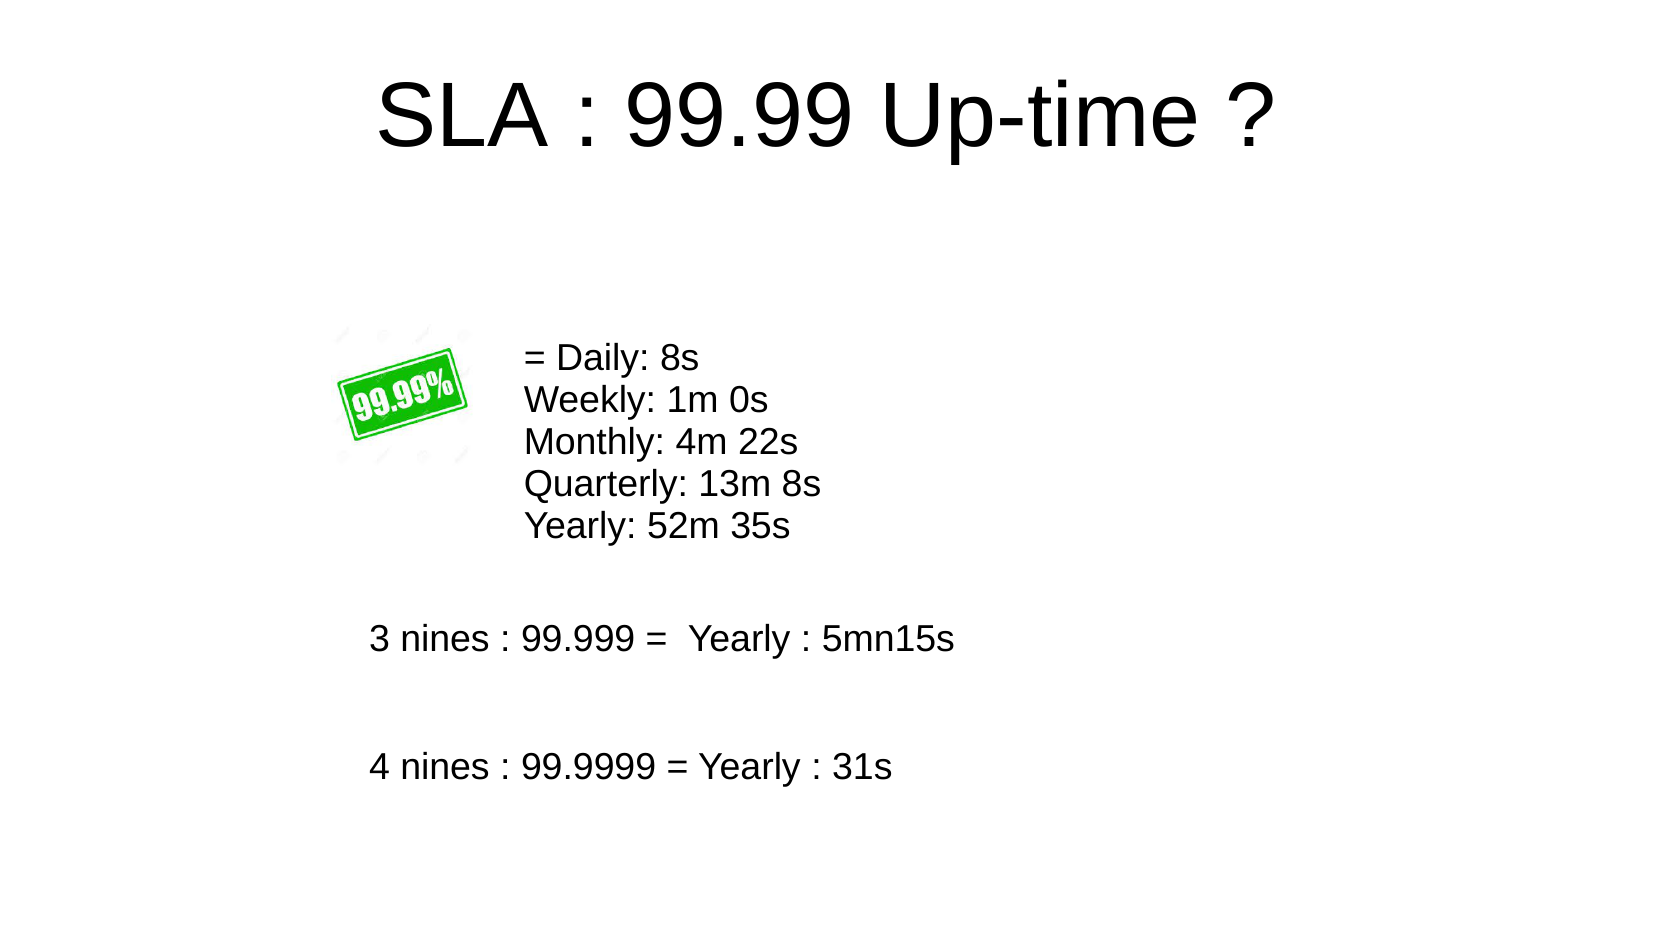

# SLA : 99.99 Up-time ?
= Daily: 8s
Weekly: 1m 0s
Monthly: 4m 22s
Quarterly: 13m 8s
Yearly: 52m 35s
3 nines : 99.999 = Yearly : 5mn15s
4 nines : 99.9999 = Yearly : 31s